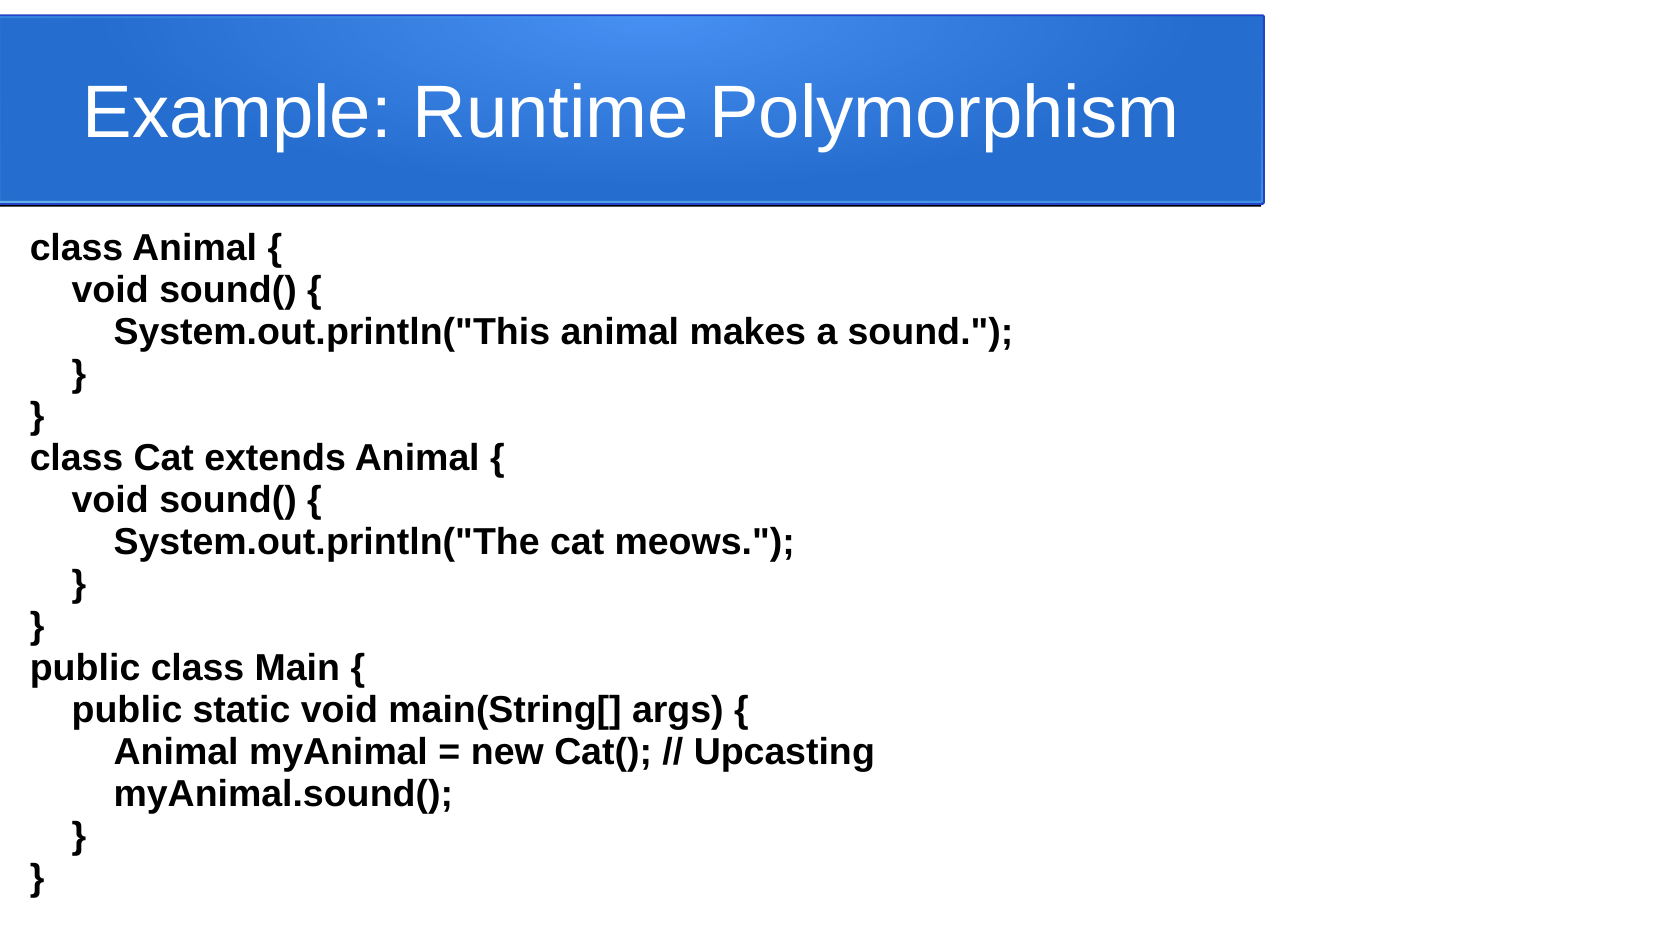

# Example: Runtime Polymorphism
class Animal {
 void sound() {
 System.out.println("This animal makes a sound.");
 }
}
class Cat extends Animal {
 void sound() {
 System.out.println("The cat meows.");
 }
}
public class Main {
 public static void main(String[] args) {
 Animal myAnimal = new Cat(); // Upcasting
 myAnimal.sound();
 }
}